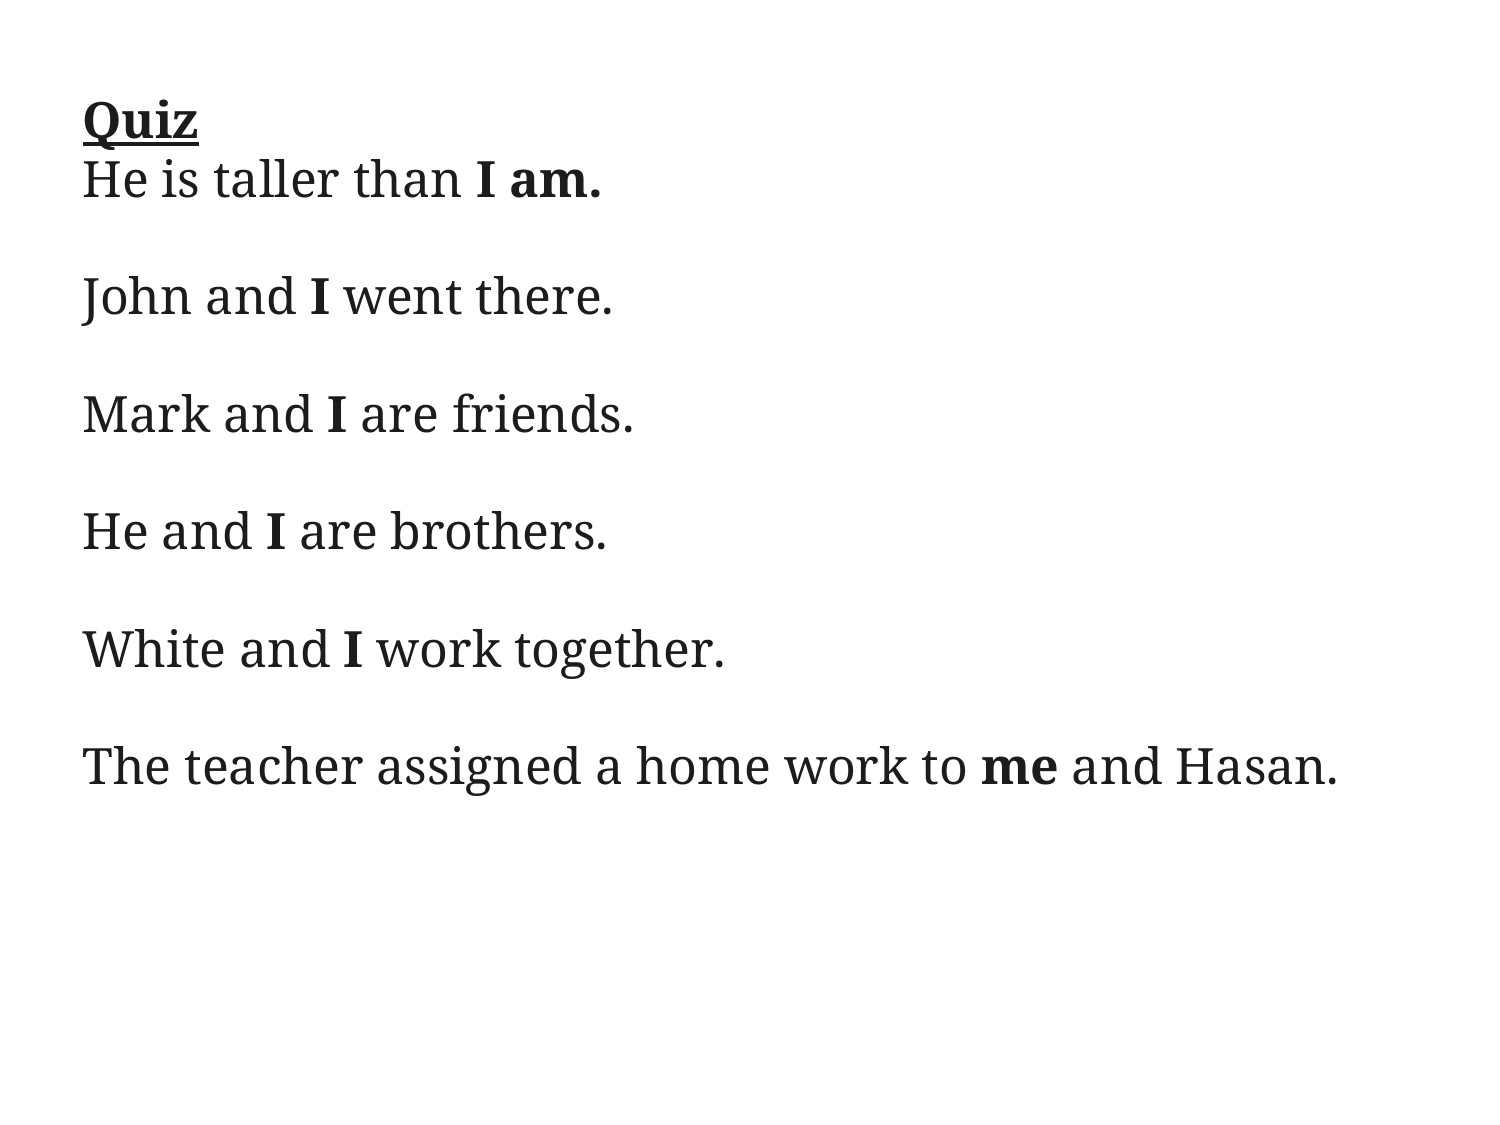

Quiz
He is taller than I am.
John and I went there.
Mark and I are friends.
He and I are brothers.
White and I work together.
The teacher assigned a home work to me and Hasan.